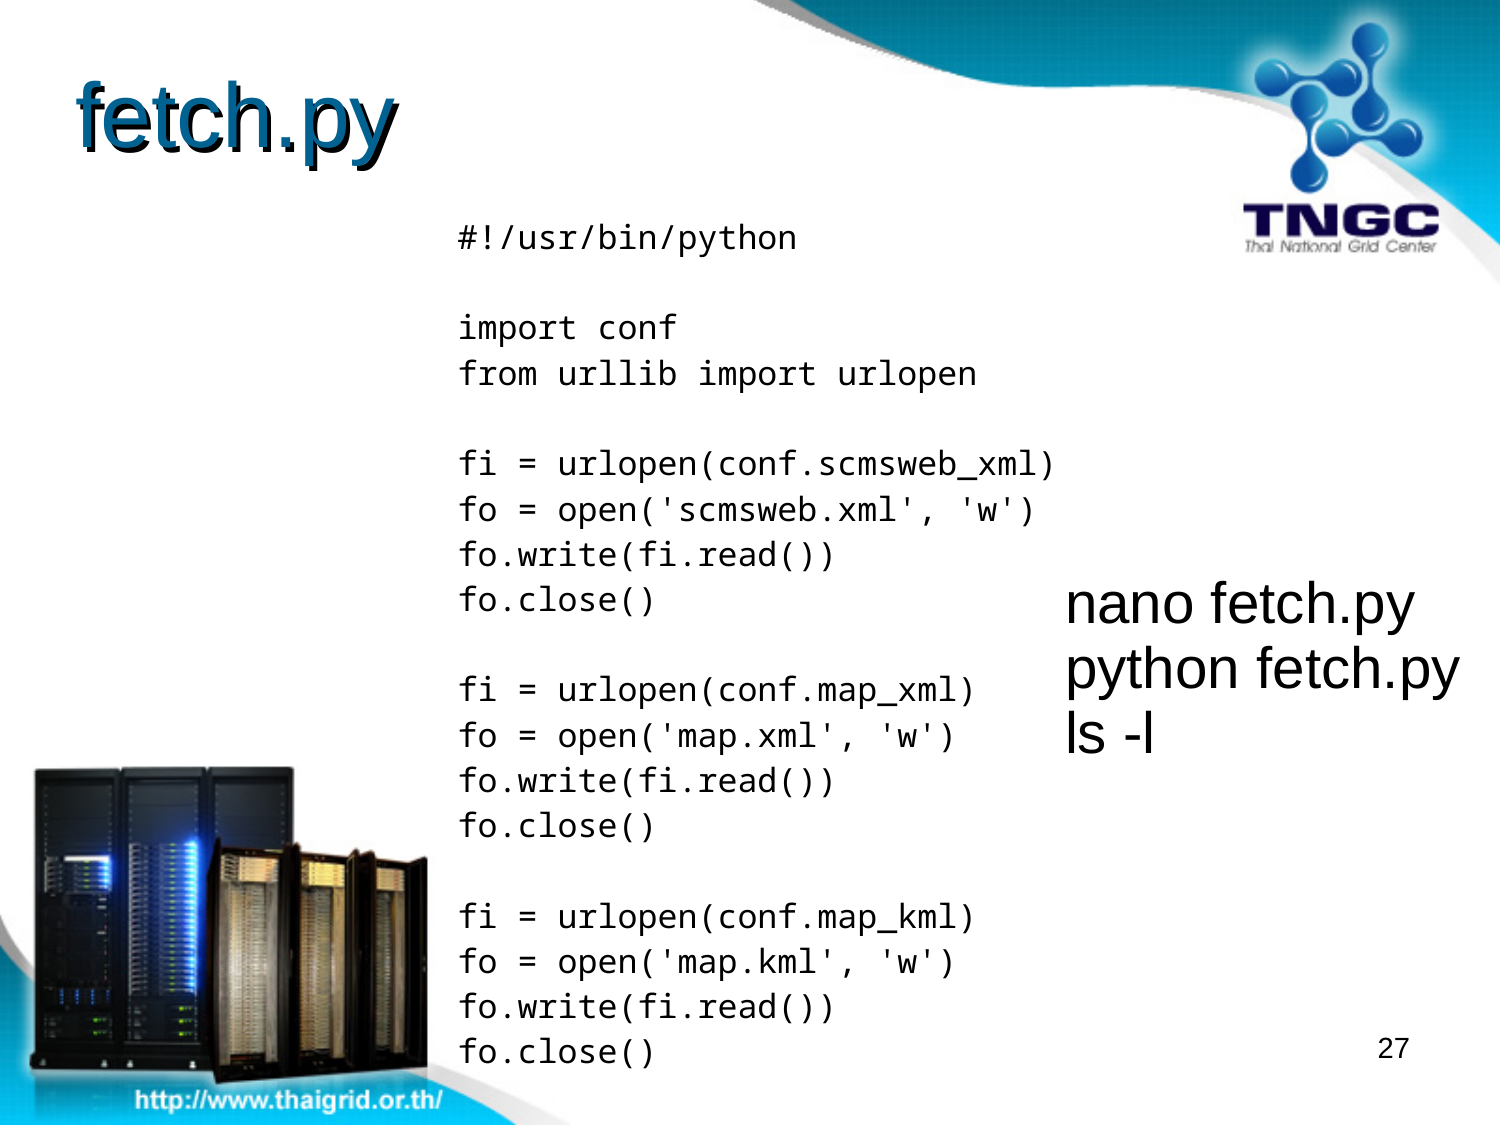

# fetch.py
#!/usr/bin/python
import conf
from urllib import urlopen
fi = urlopen(conf.scmsweb_xml)
fo = open('scmsweb.xml', 'w')
fo.write(fi.read())
fo.close()
fi = urlopen(conf.map_xml)
fo = open('map.xml', 'w')
fo.write(fi.read())
fo.close()
fi = urlopen(conf.map_kml)
fo = open('map.kml', 'w')
fo.write(fi.read())
fo.close()
nano fetch.py
python fetch.py
ls -l
27